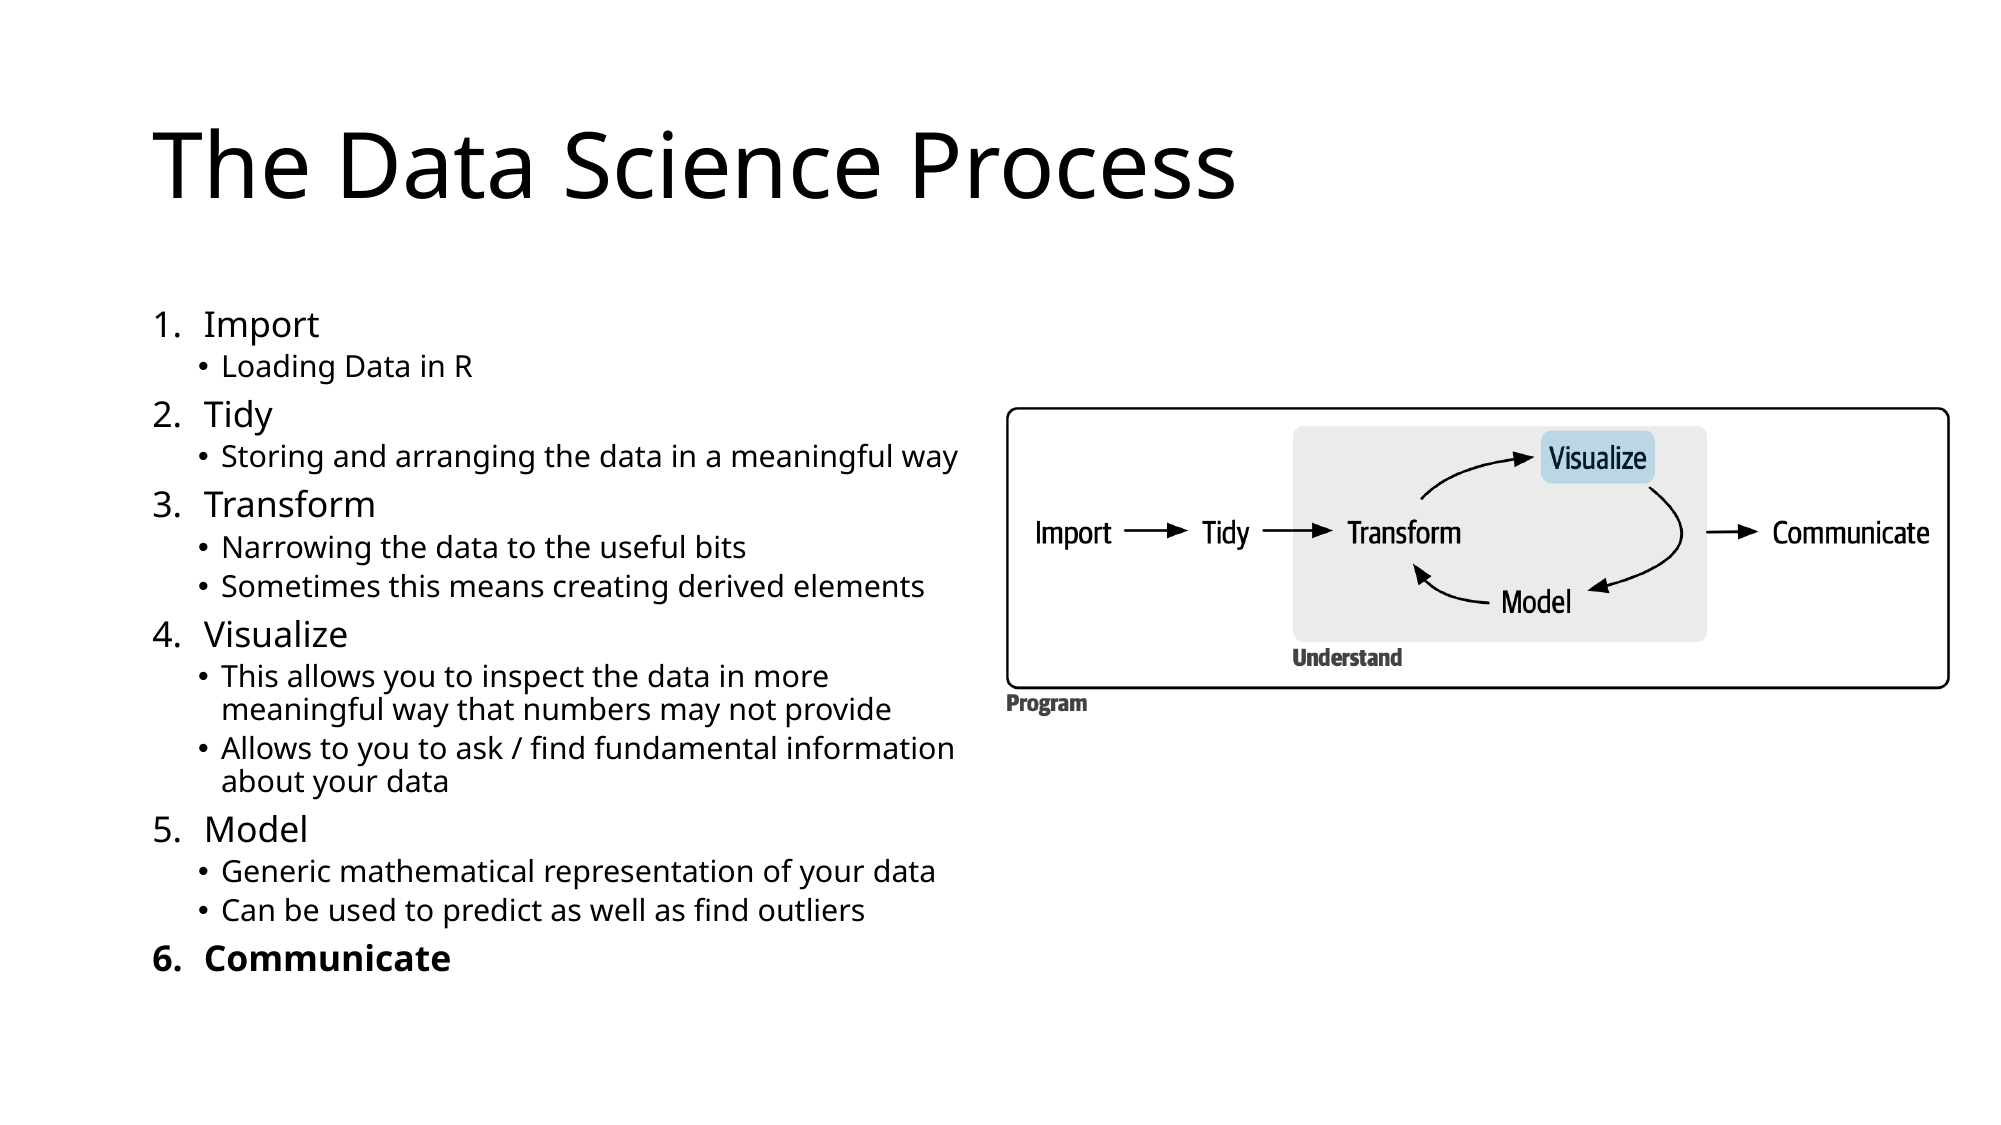

# The Data Science Process
Import
Loading Data in R
Tidy
Storing and arranging the data in a meaningful way
Transform
Narrowing the data to the useful bits
Sometimes this means creating derived elements
Visualize
This allows you to inspect the data in more meaningful way that numbers may not provide
Allows to you to ask / find fundamental information about your data
Model
Generic mathematical representation of your data
Can be used to predict as well as find outliers
Communicate